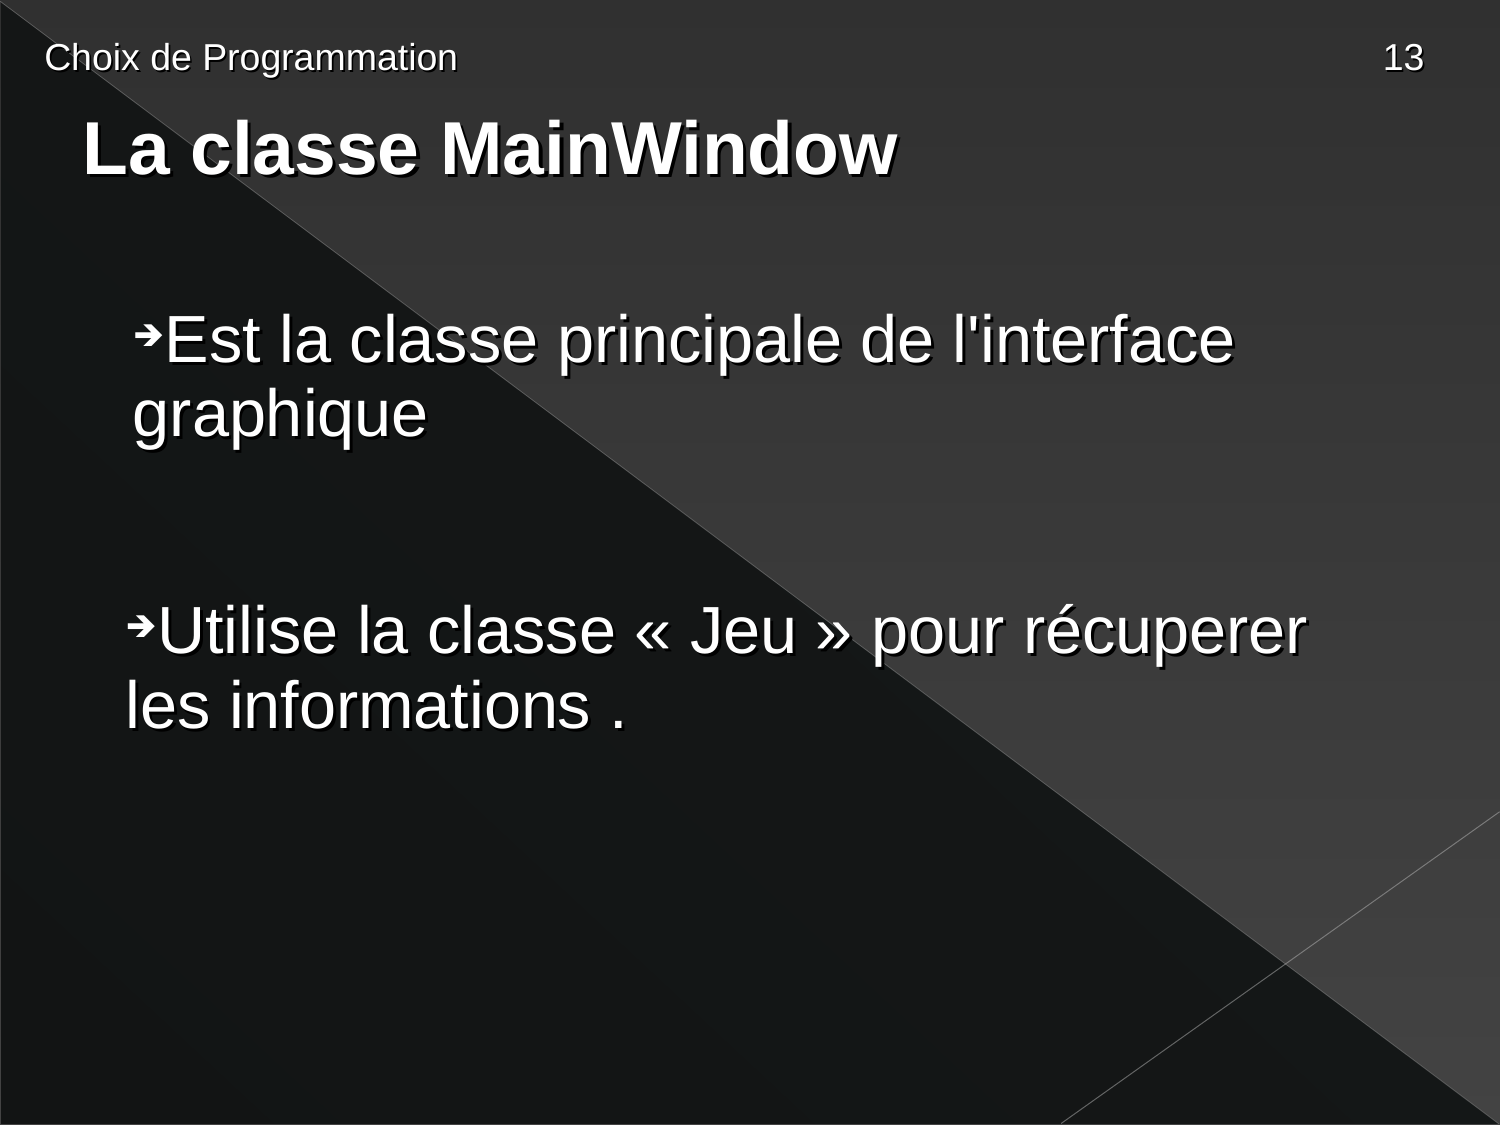

Choix de Programmation												 13
# La classe MainWindow
Est la classe principale de l'interface graphique
Utilise la classe « Jeu » pour récuperer les informations .